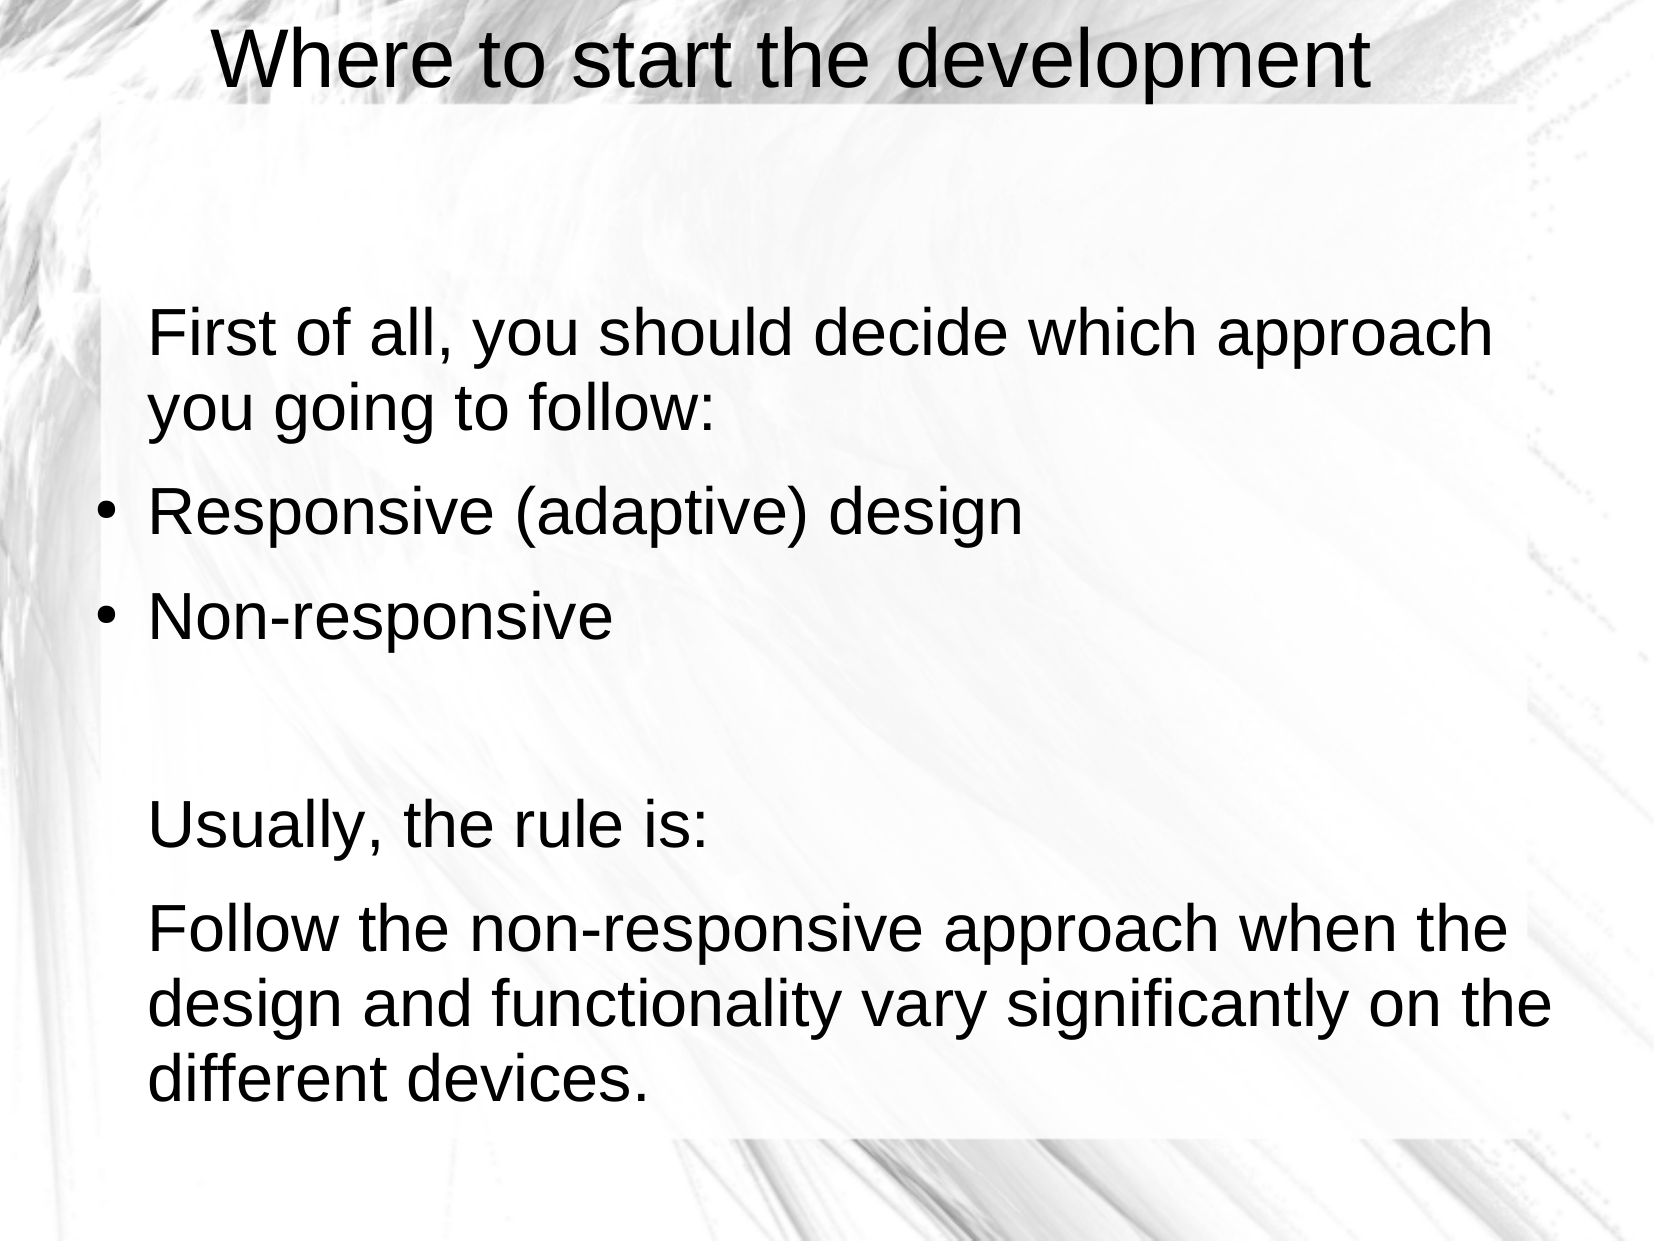

# Where to start the development
First of all, you should decide which approach you going to follow:
Responsive (adaptive) design
Non-responsive
Usually, the rule is:
Follow the non-responsive approach when the design and functionality vary significantly on the different devices.